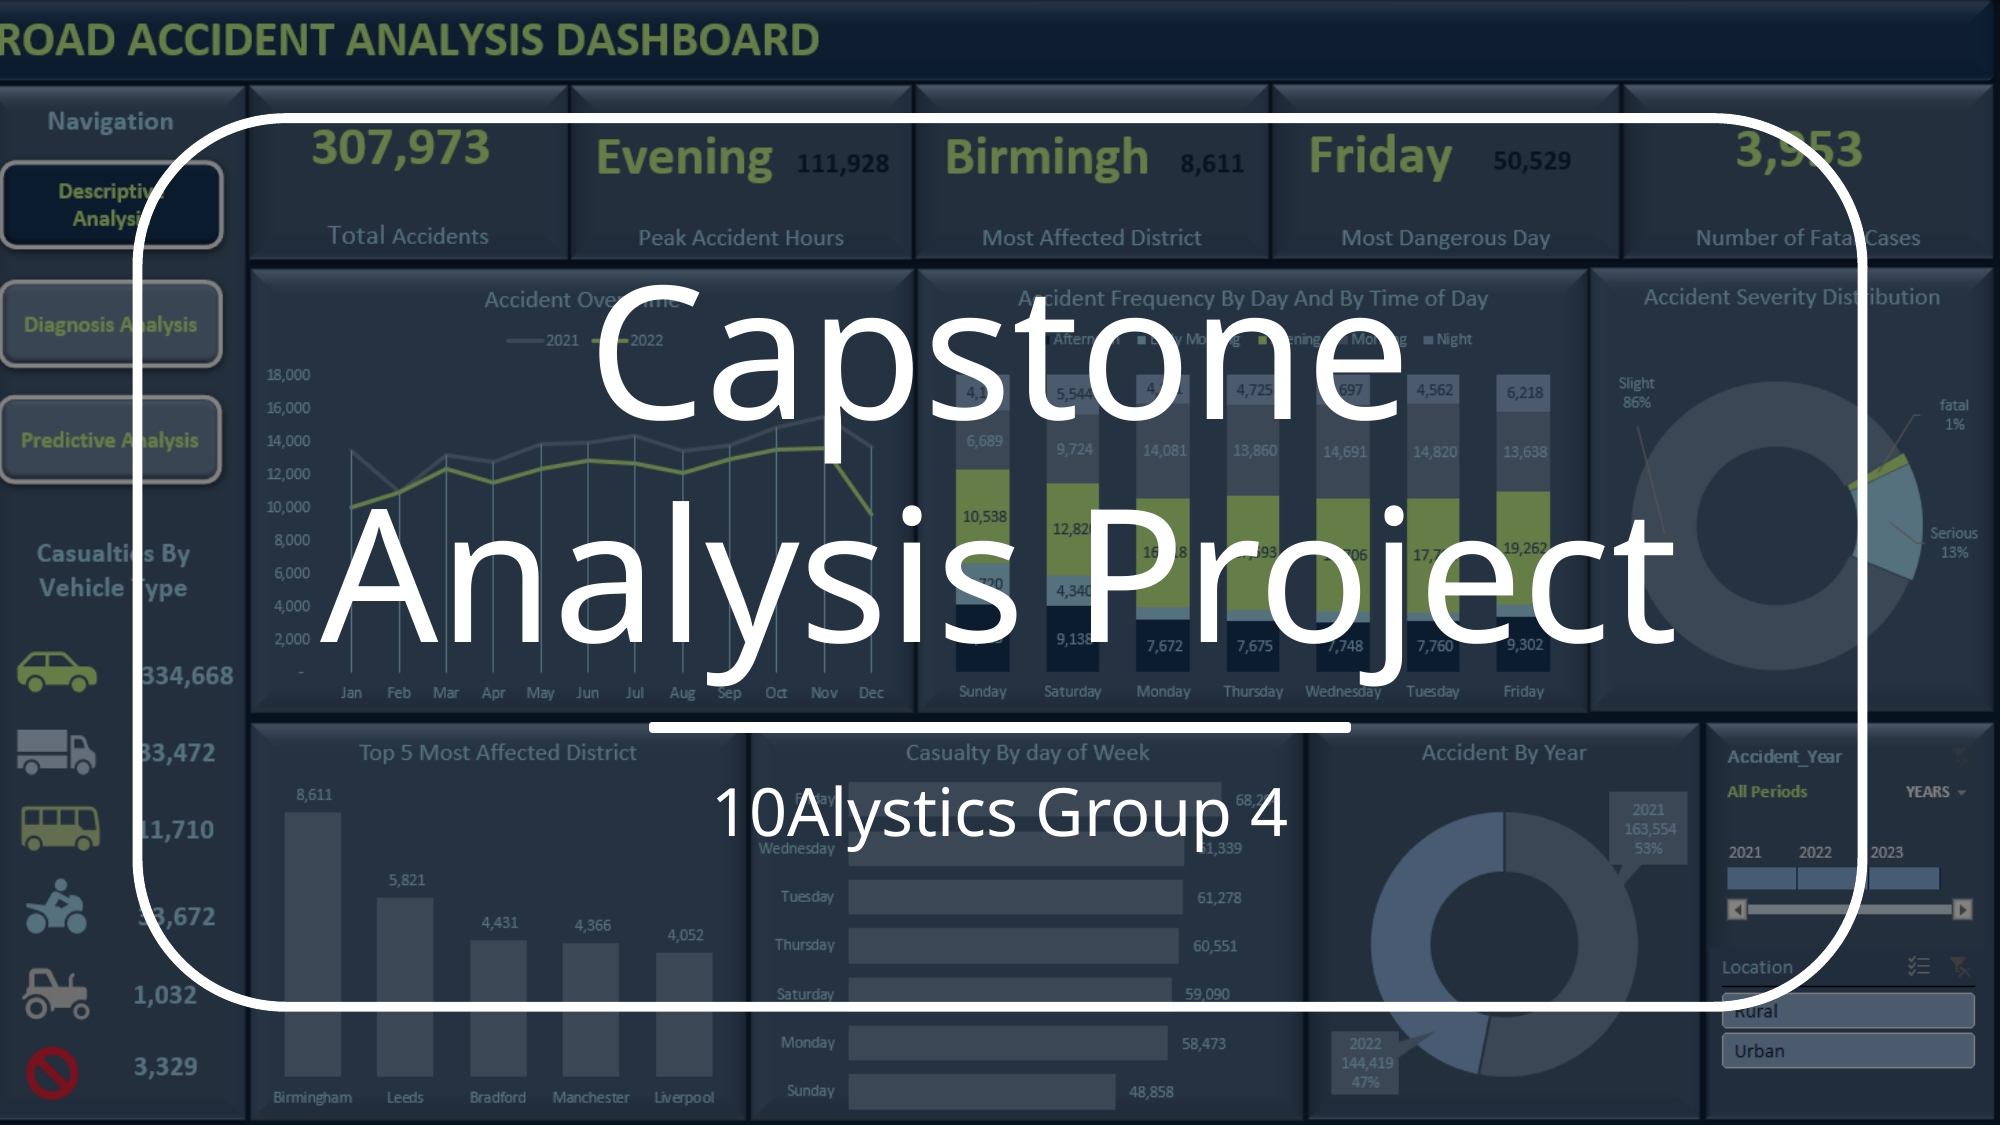

# Capstone Analysis Project
10Alystics Group 4